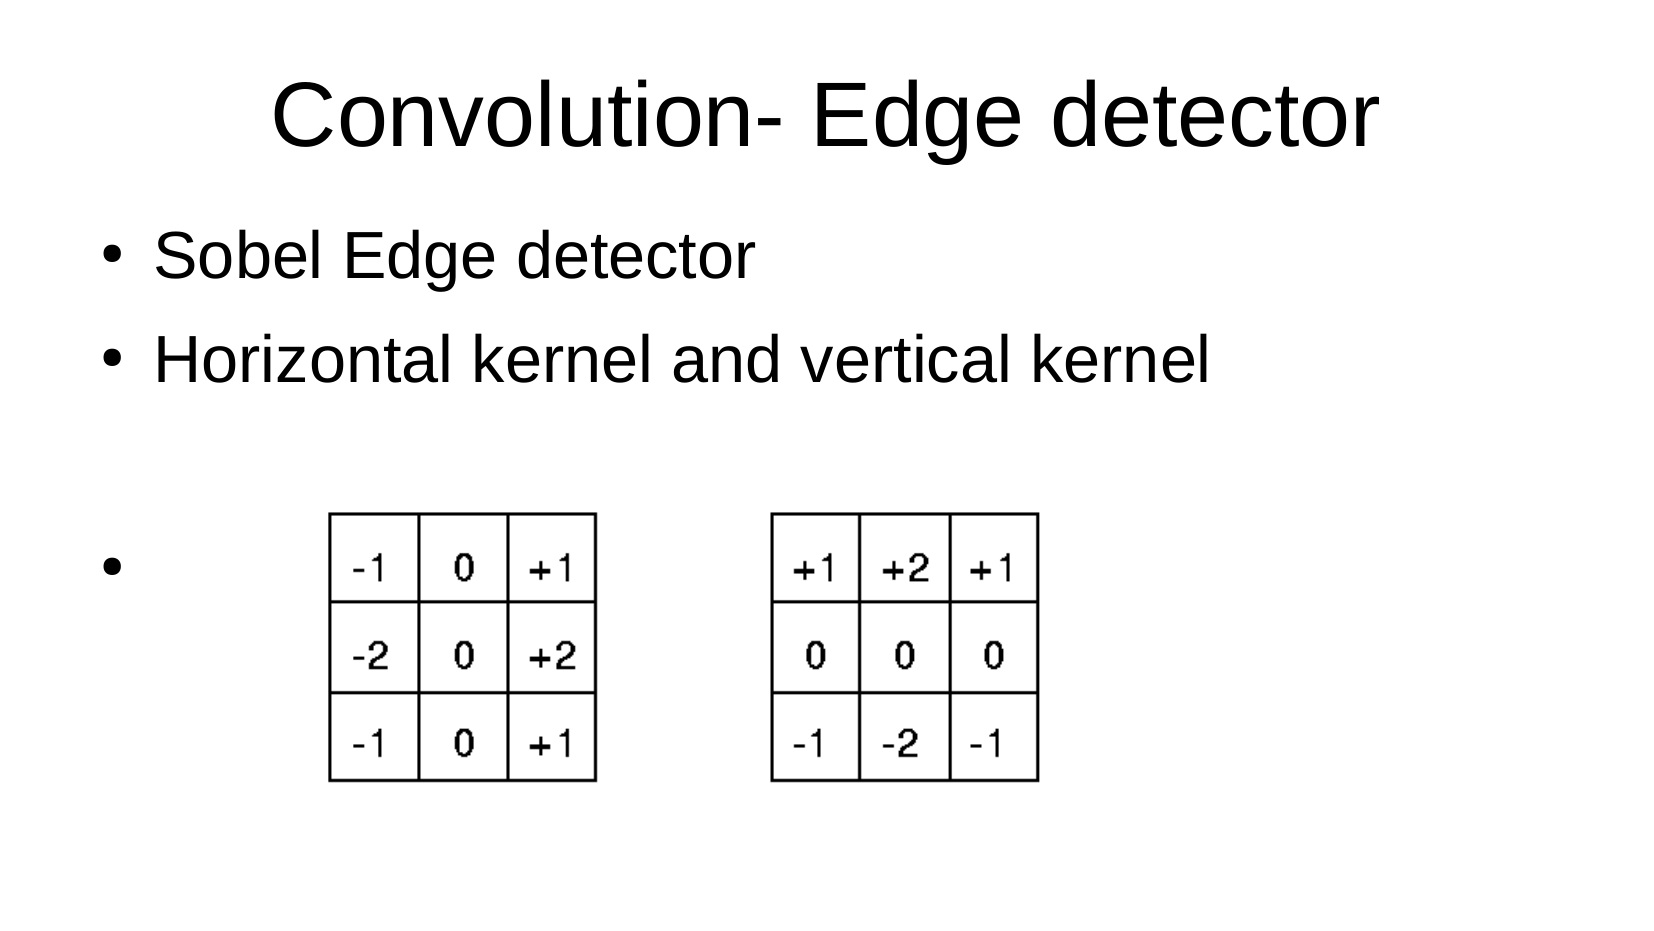

# Convolution- Edge detector
Sobel Edge detector
Horizontal kernel and vertical kernel